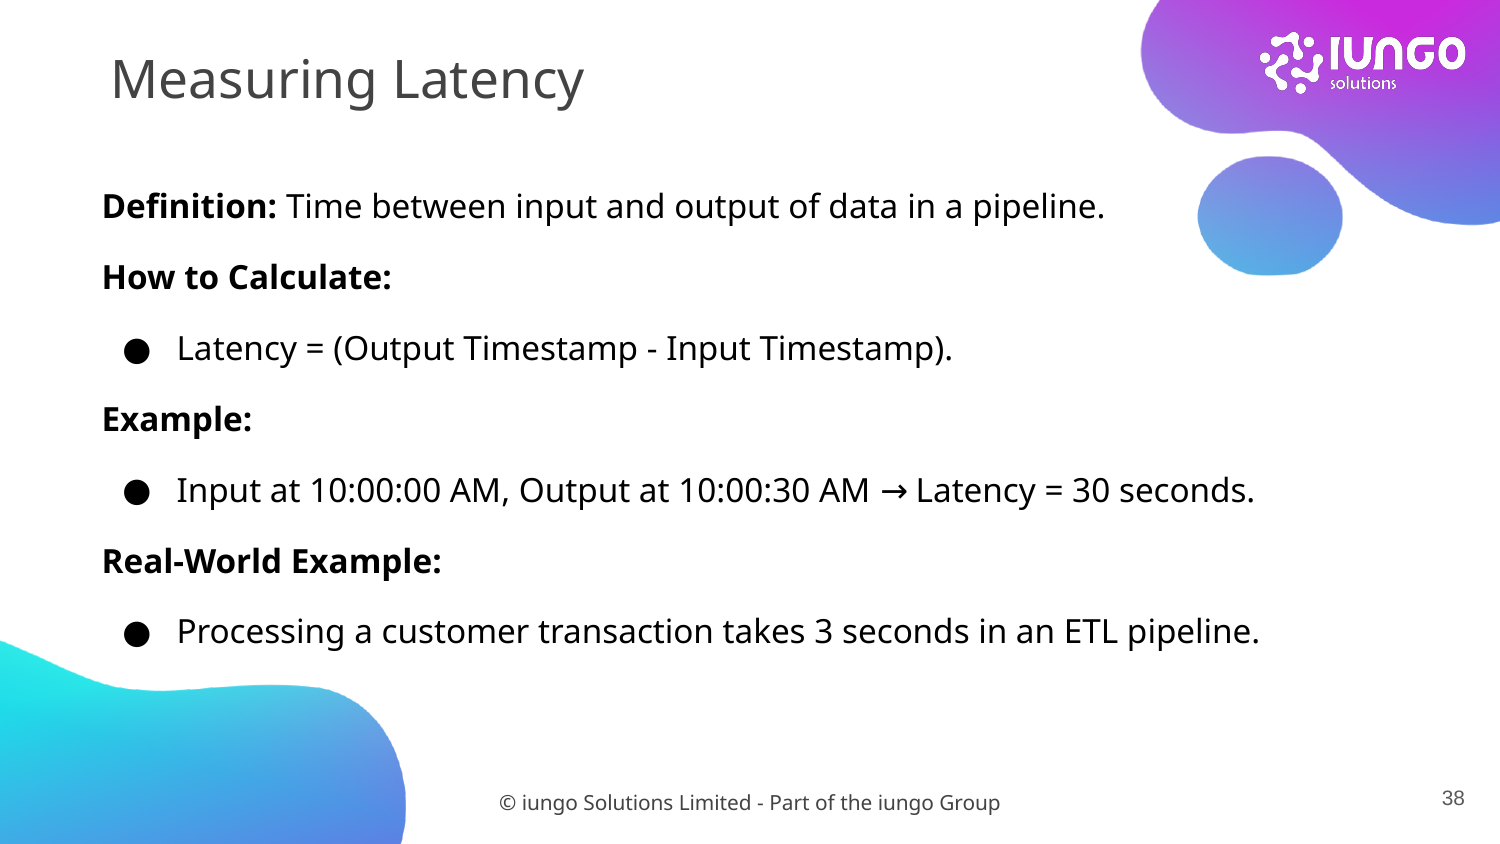

# Measuring Latency
Definition: Time between input and output of data in a pipeline.
How to Calculate:
Latency = (Output Timestamp - Input Timestamp).
Example:
Input at 10:00:00 AM, Output at 10:00:30 AM → Latency = 30 seconds.
Real-World Example:
Processing a customer transaction takes 3 seconds in an ETL pipeline.